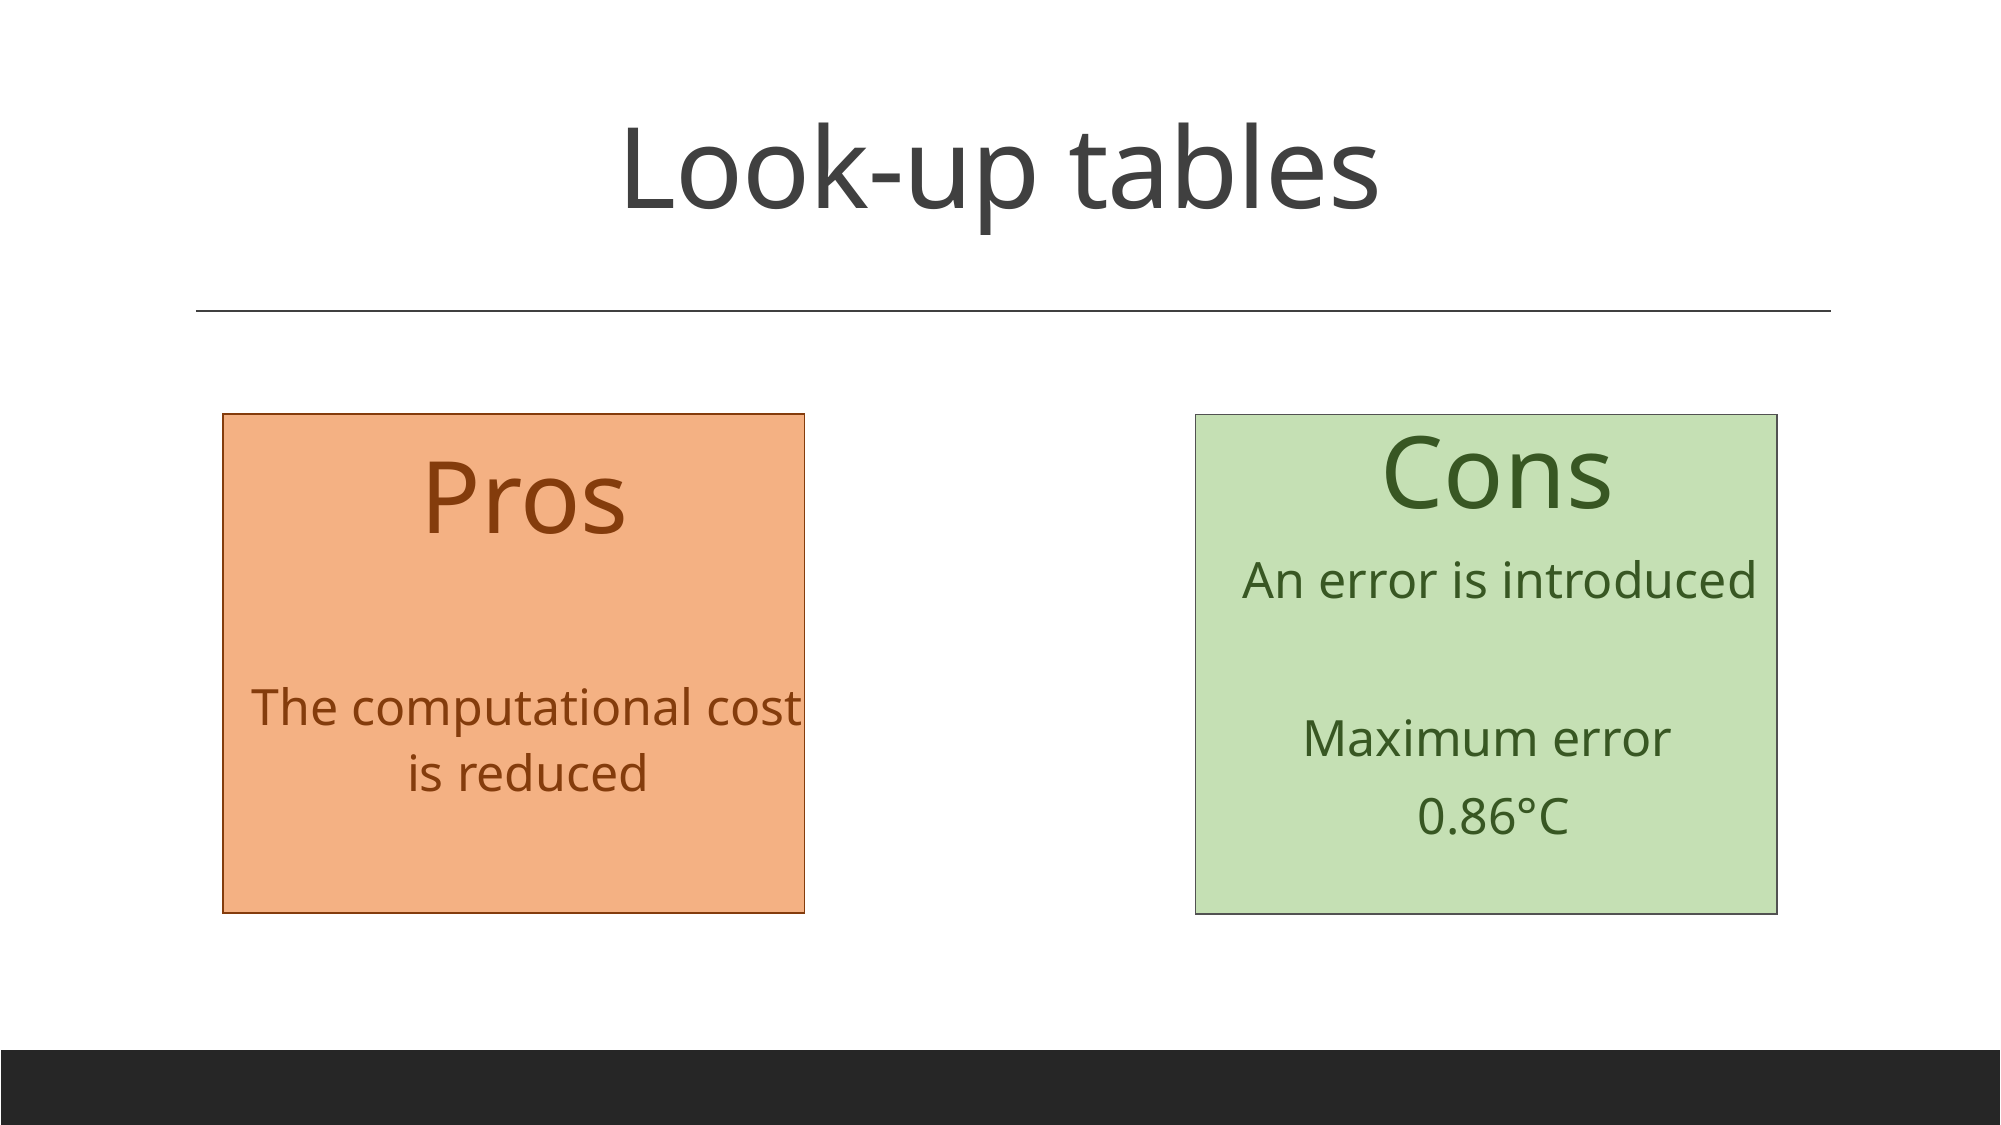

# Look-up tables
Pros
 The computational cost is reduced
Cons
 An error is introduced
Maximum error
0.86°C